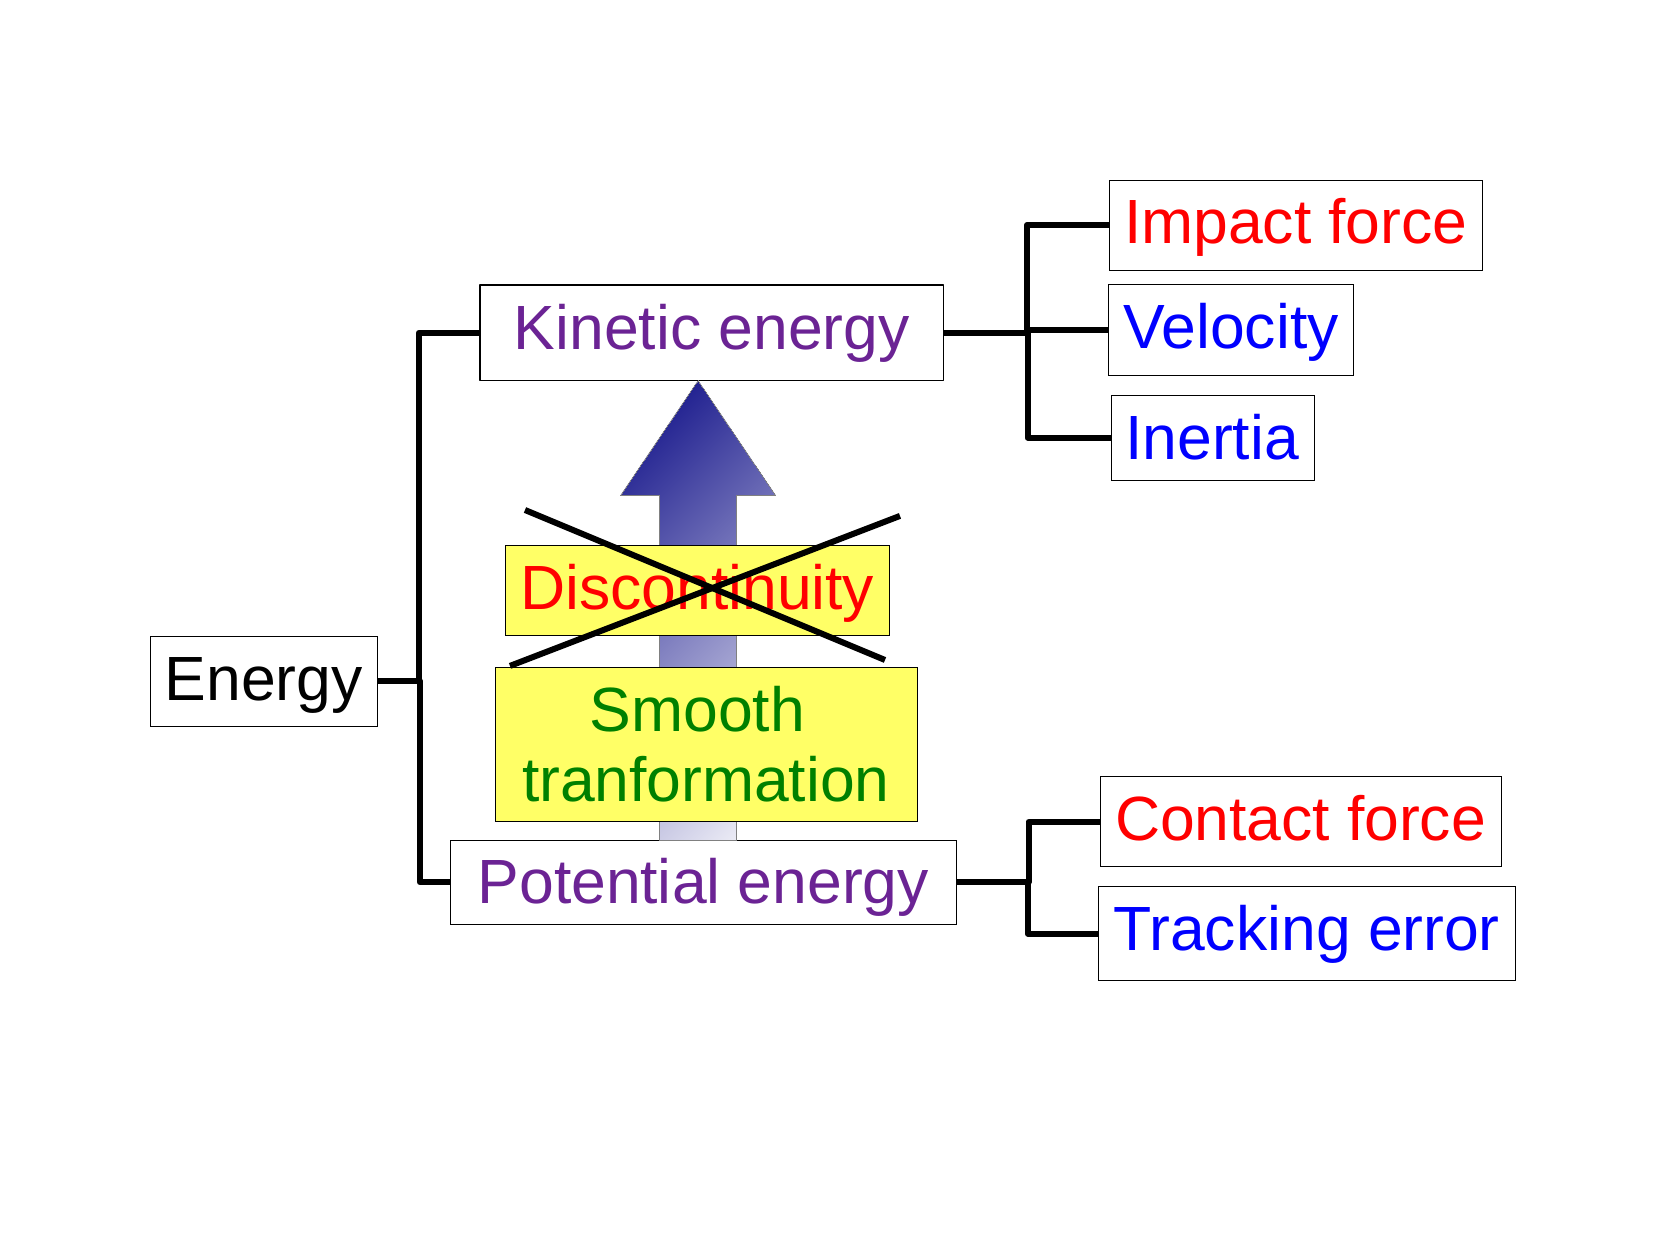

Impact force
Velocity
Kinetic energy
Inertia
Discontinuity
Energy
Smooth
tranformation
Contact force
Potential energy
Tracking error